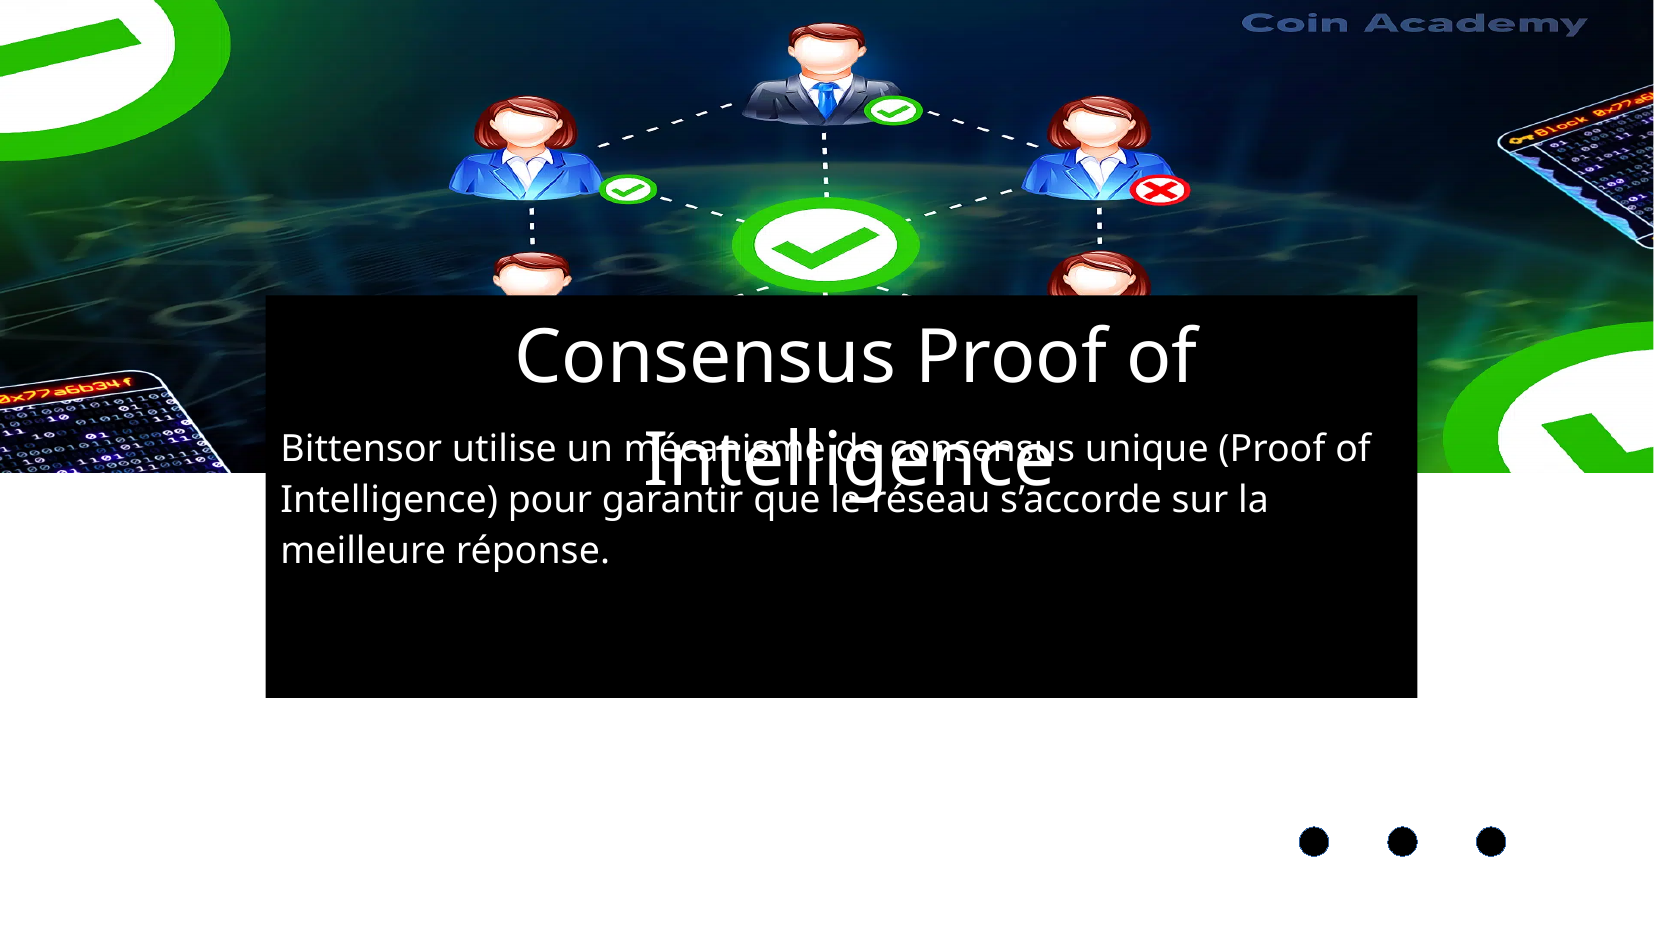

Bittensor utilise un mécanisme de consensus unique (Proof of Intelligence) pour garantir que le réseau s’accorde sur la meilleure réponse.
Consensus Proof of Intelligence